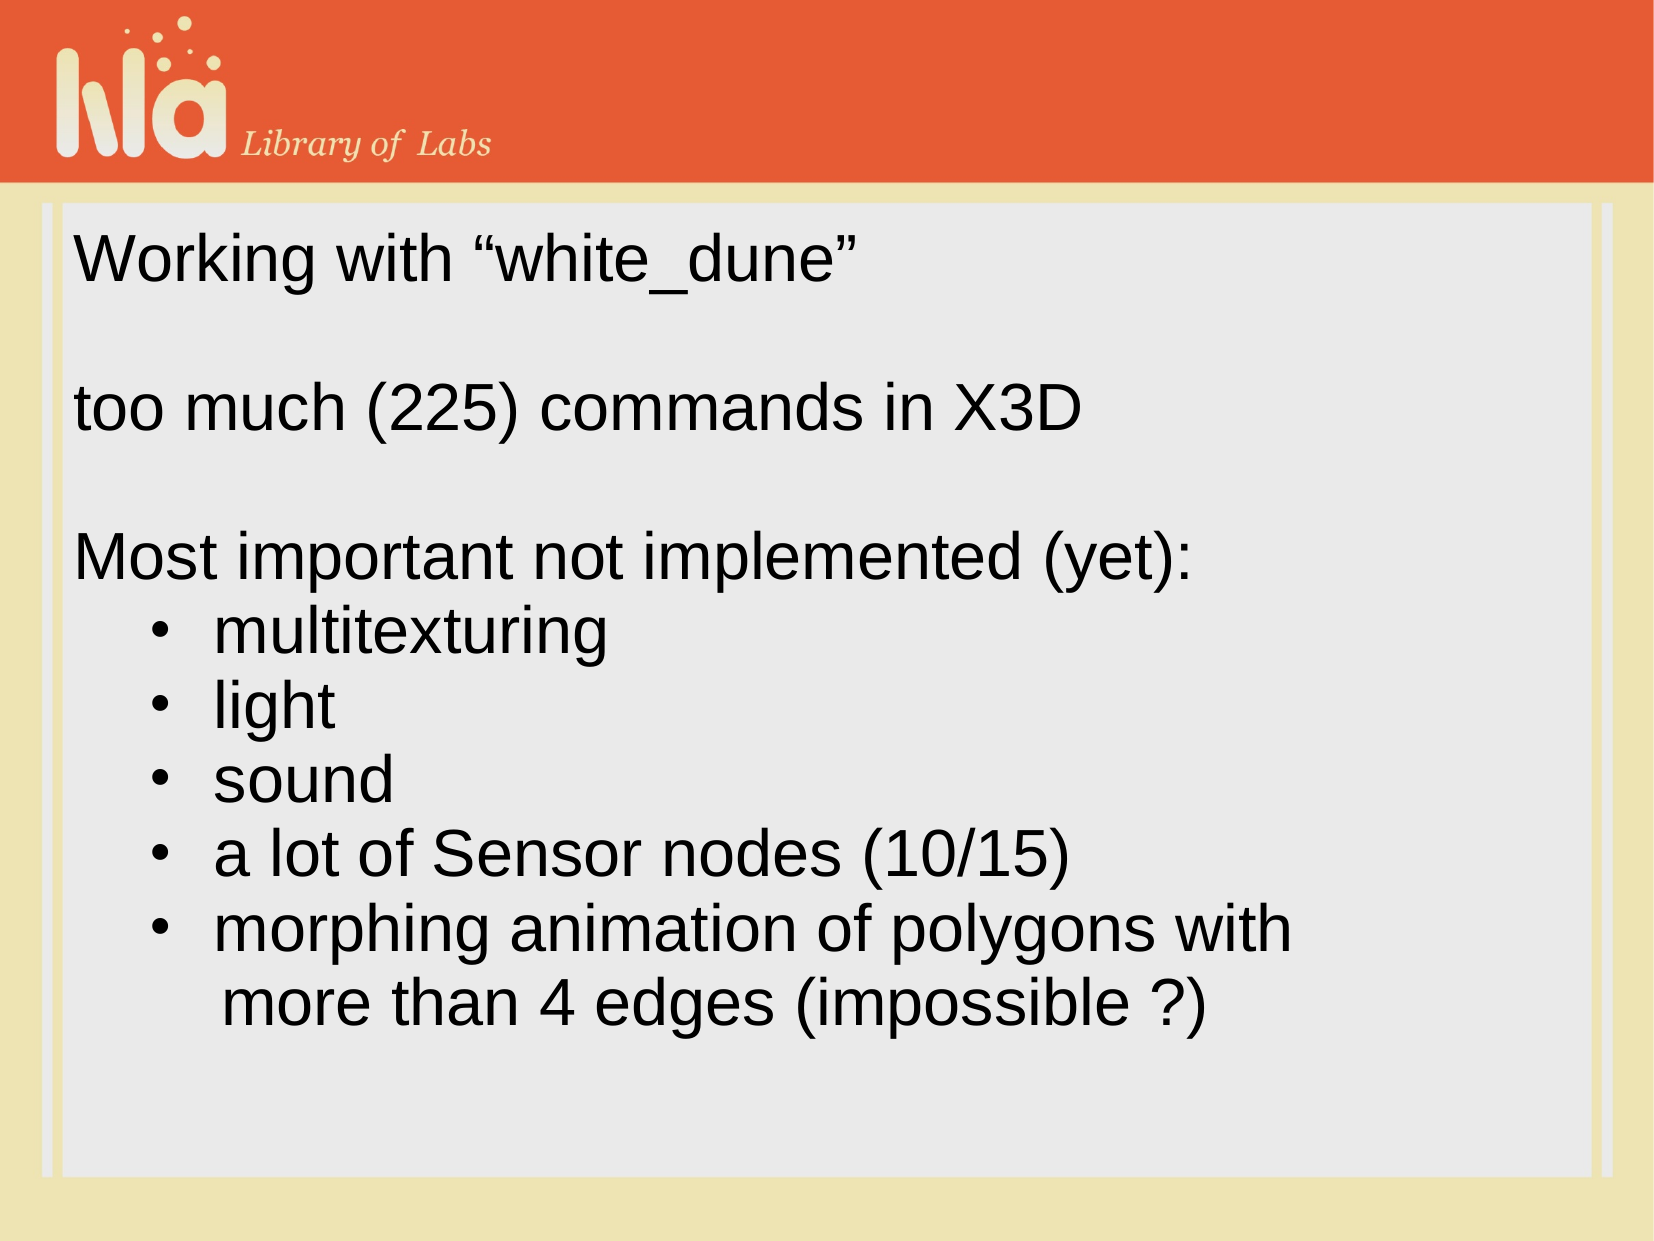

Working with “white_dune”
too much (225) commands in X3D
Most important not implemented (yet):
 multitexturing
 light
 sound
 a lot of Sensor nodes (10/15)
 morphing animation of polygons with
 	 more than 4 edges (impossible ?)